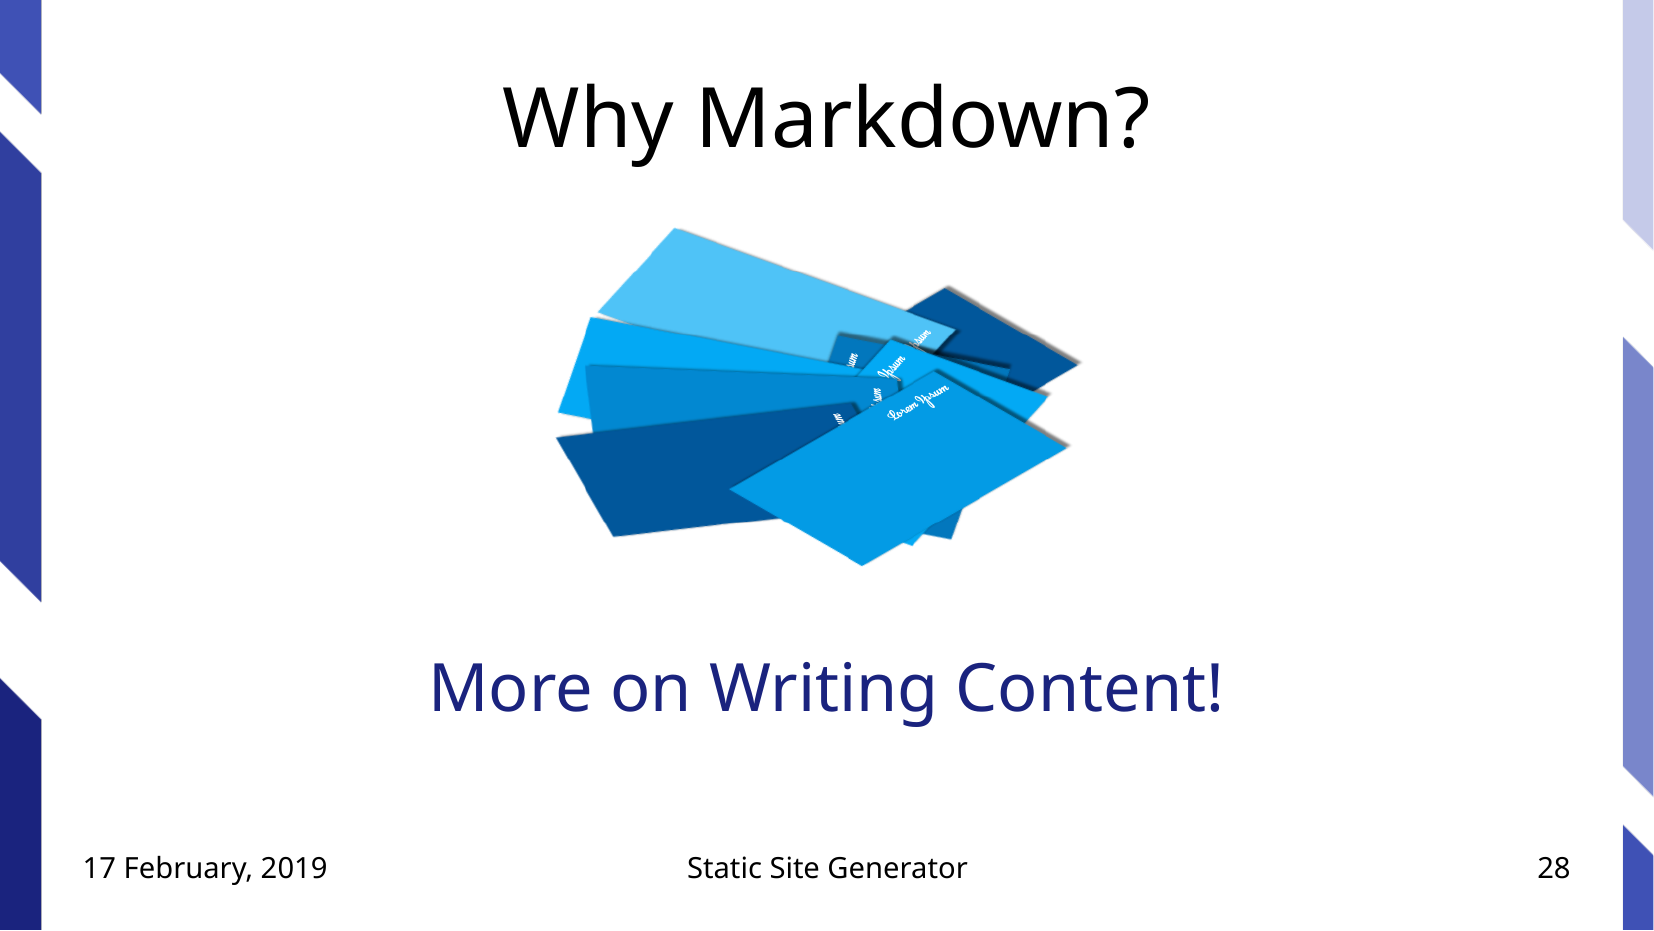

# Why Markdown?
More on Writing Content!
17 February, 2019
Static Site Generator
28